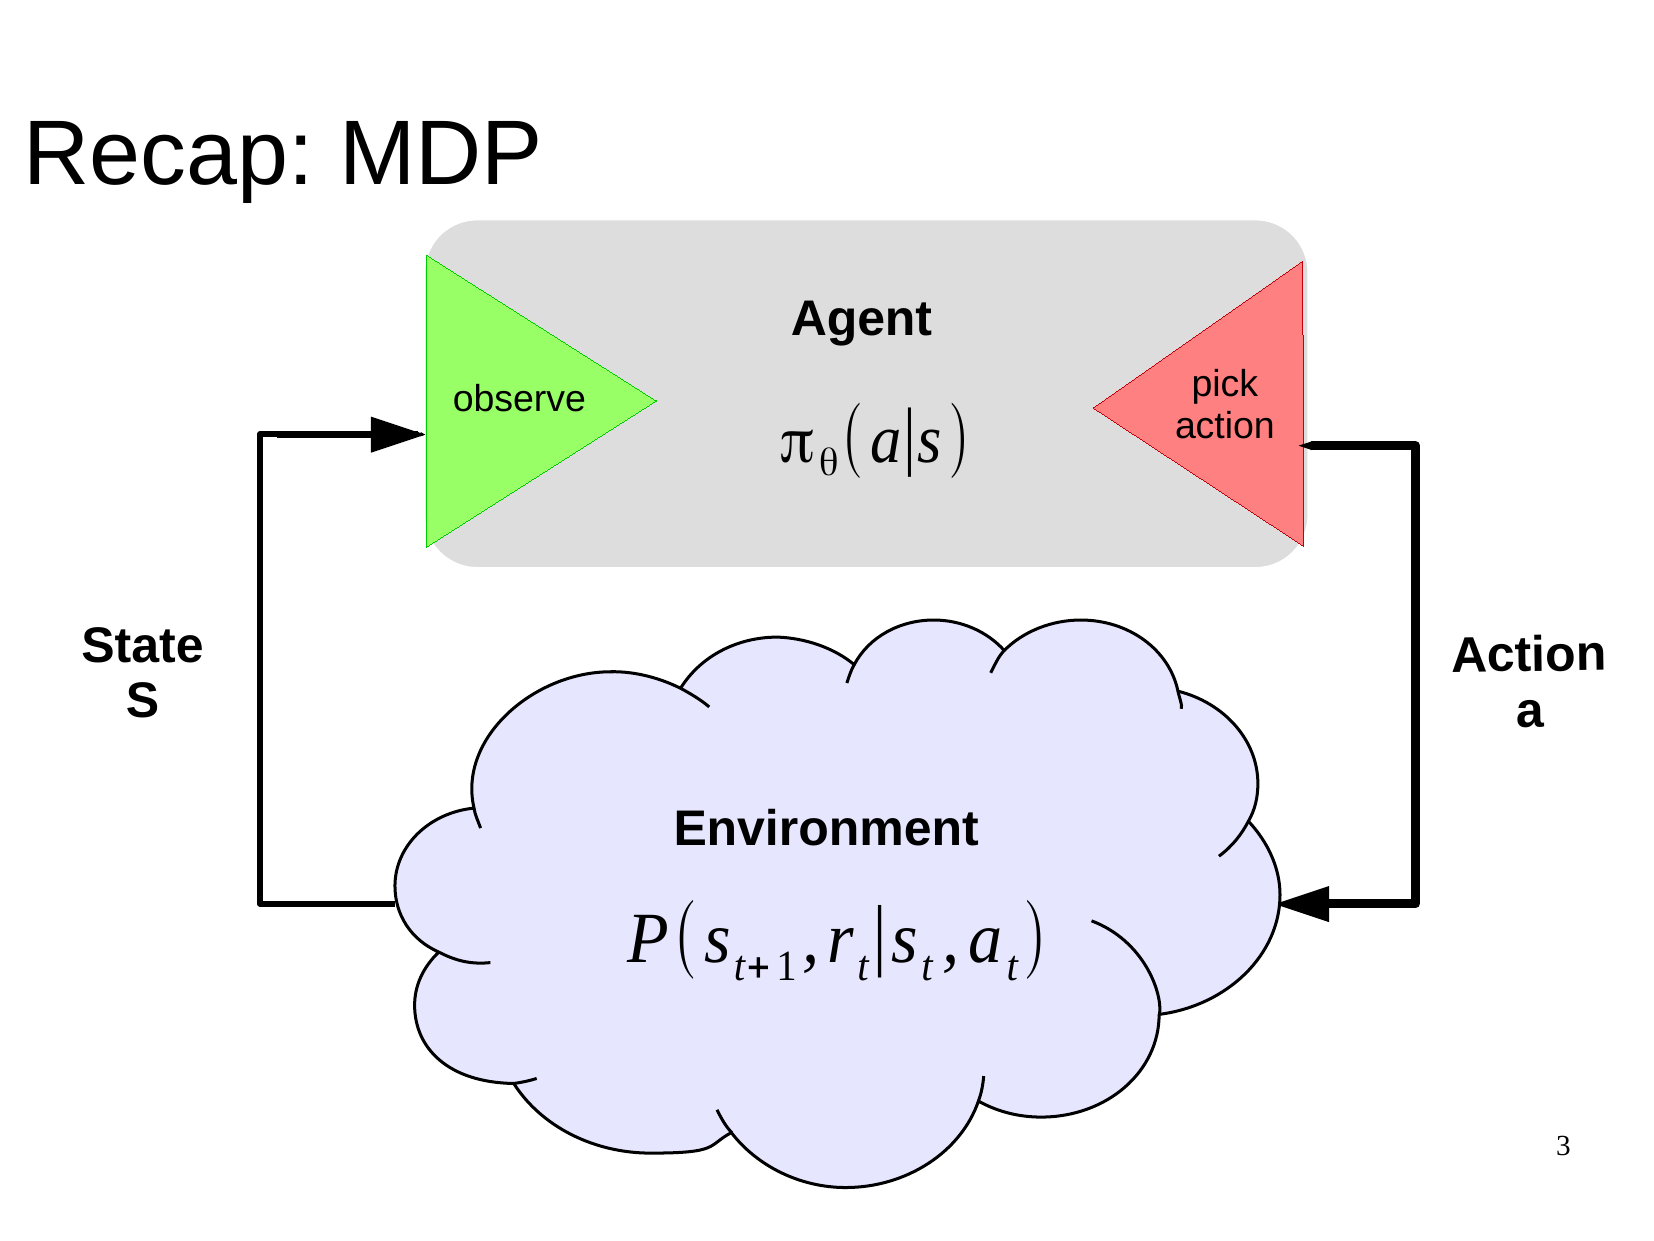

# Recap: MDP
Agent
pick
action
observe
State
S
Action
a
Environment
3